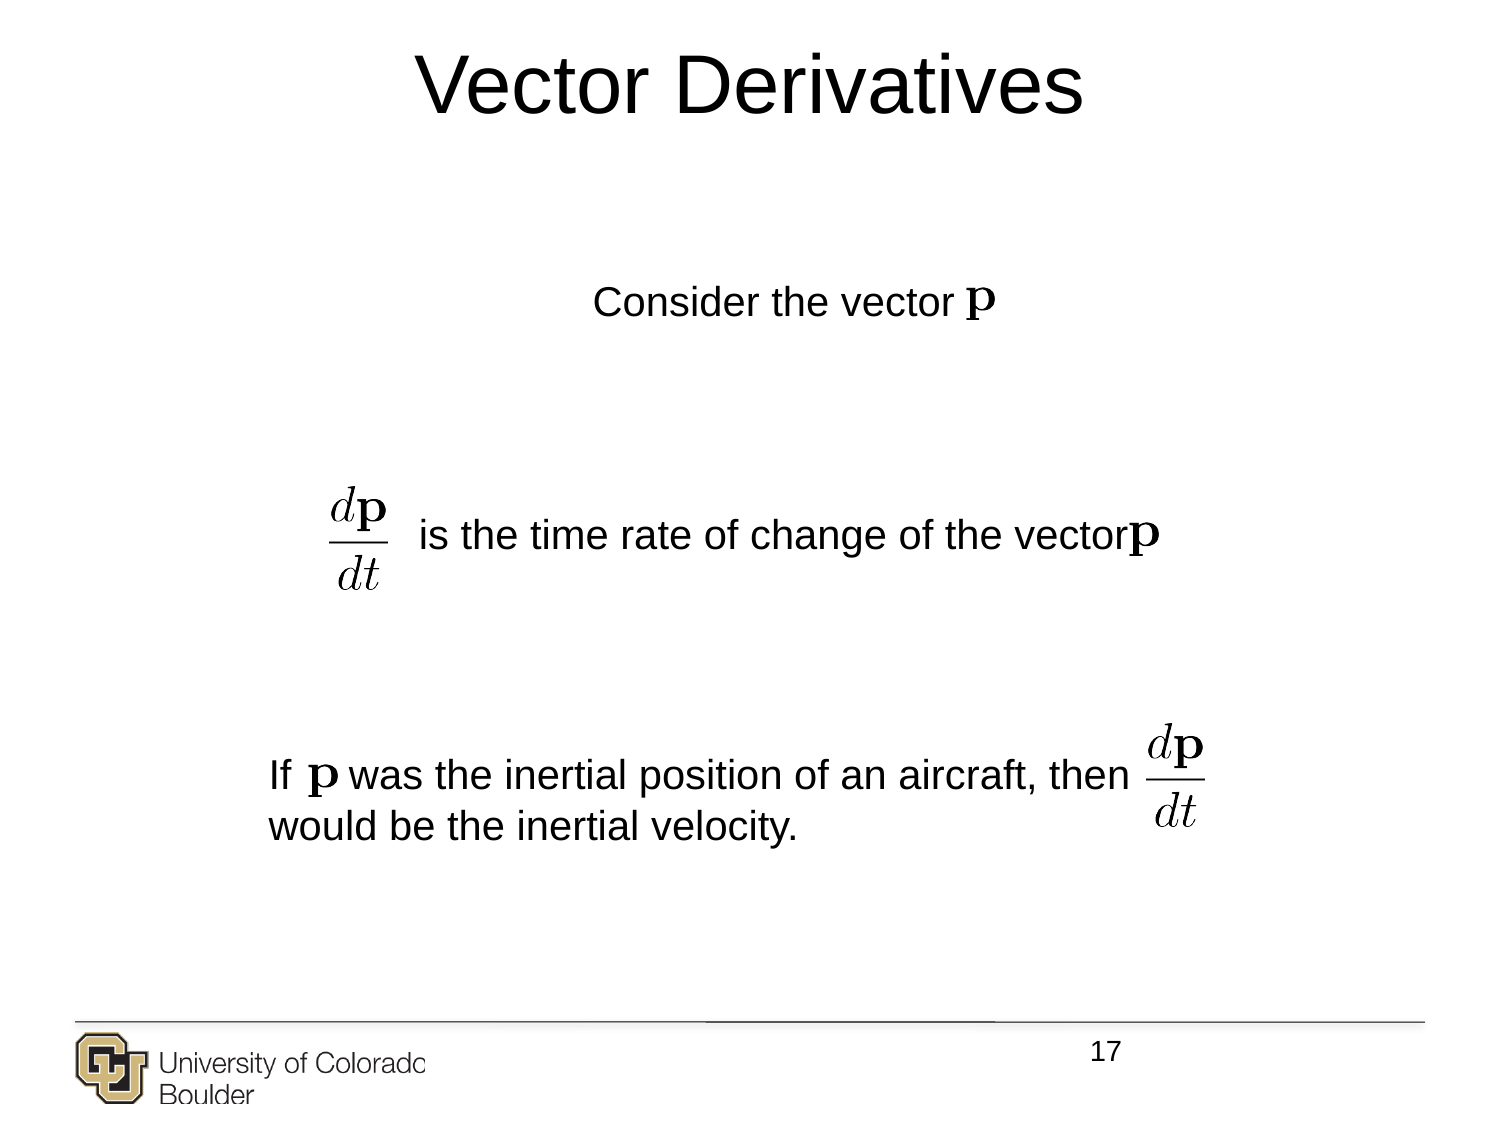

# Vector Derivatives
Consider the vector
is the time rate of change of the vector
If was the inertial position of an aircraft, then
would be the inertial velocity.
17